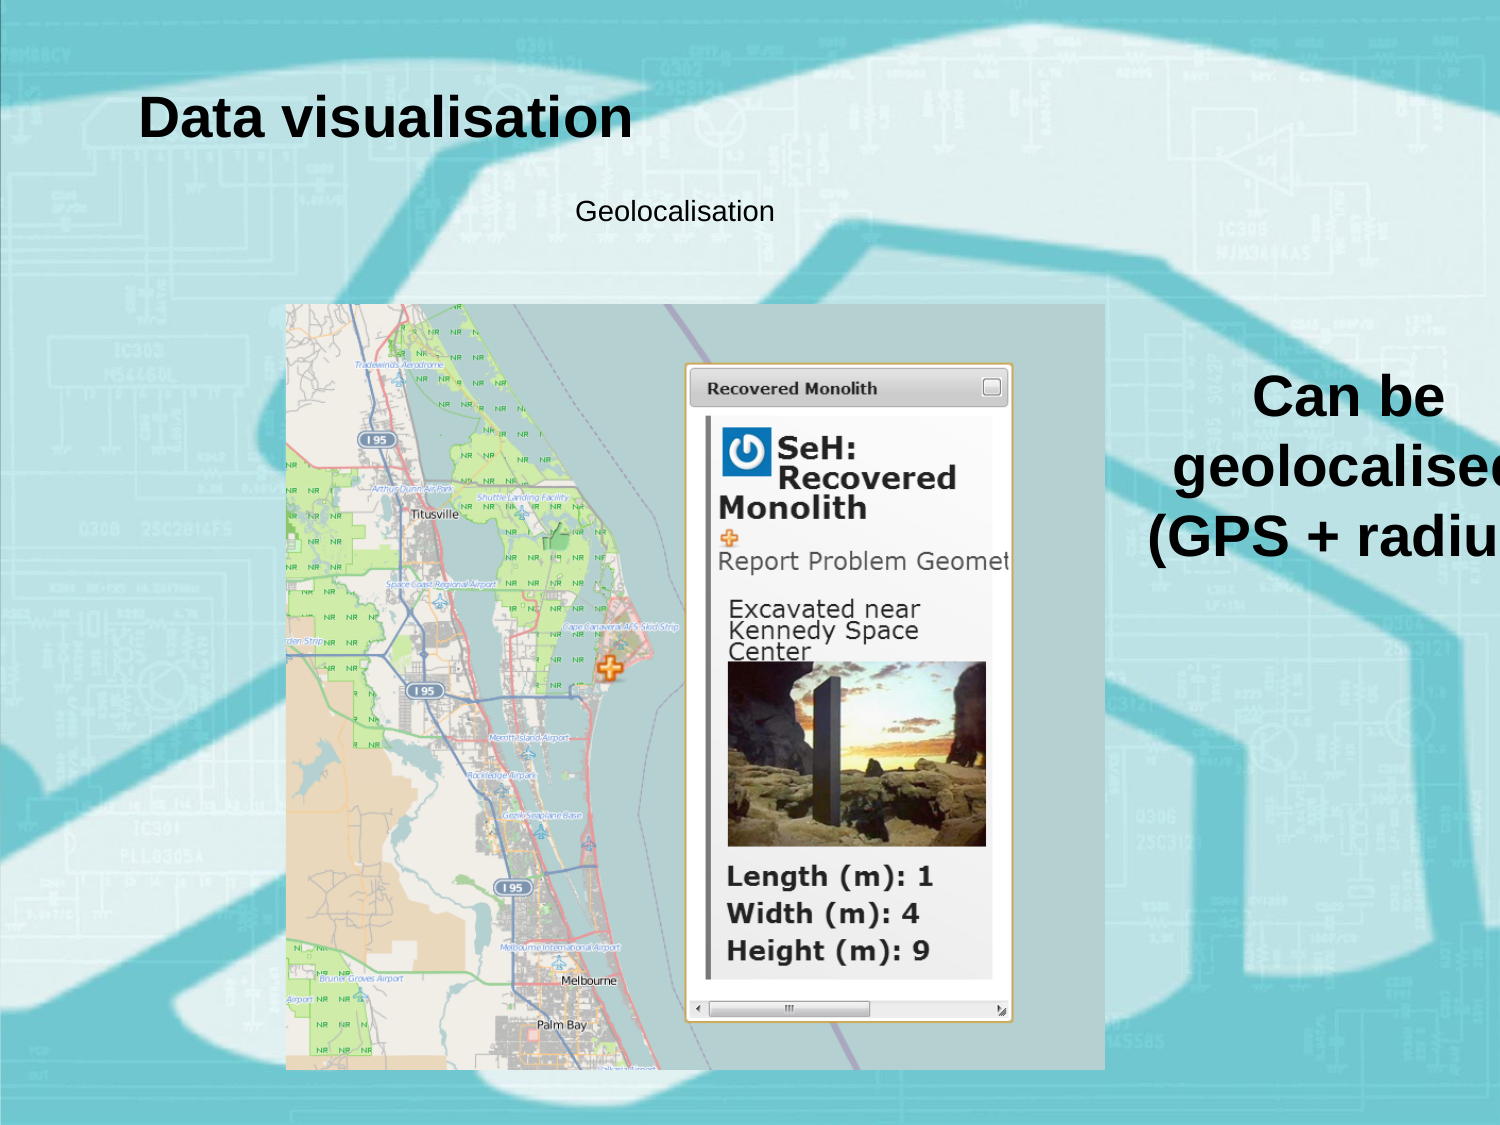

Data visualisation
Geolocalisation
Can be geolocalised (GPS + radius)